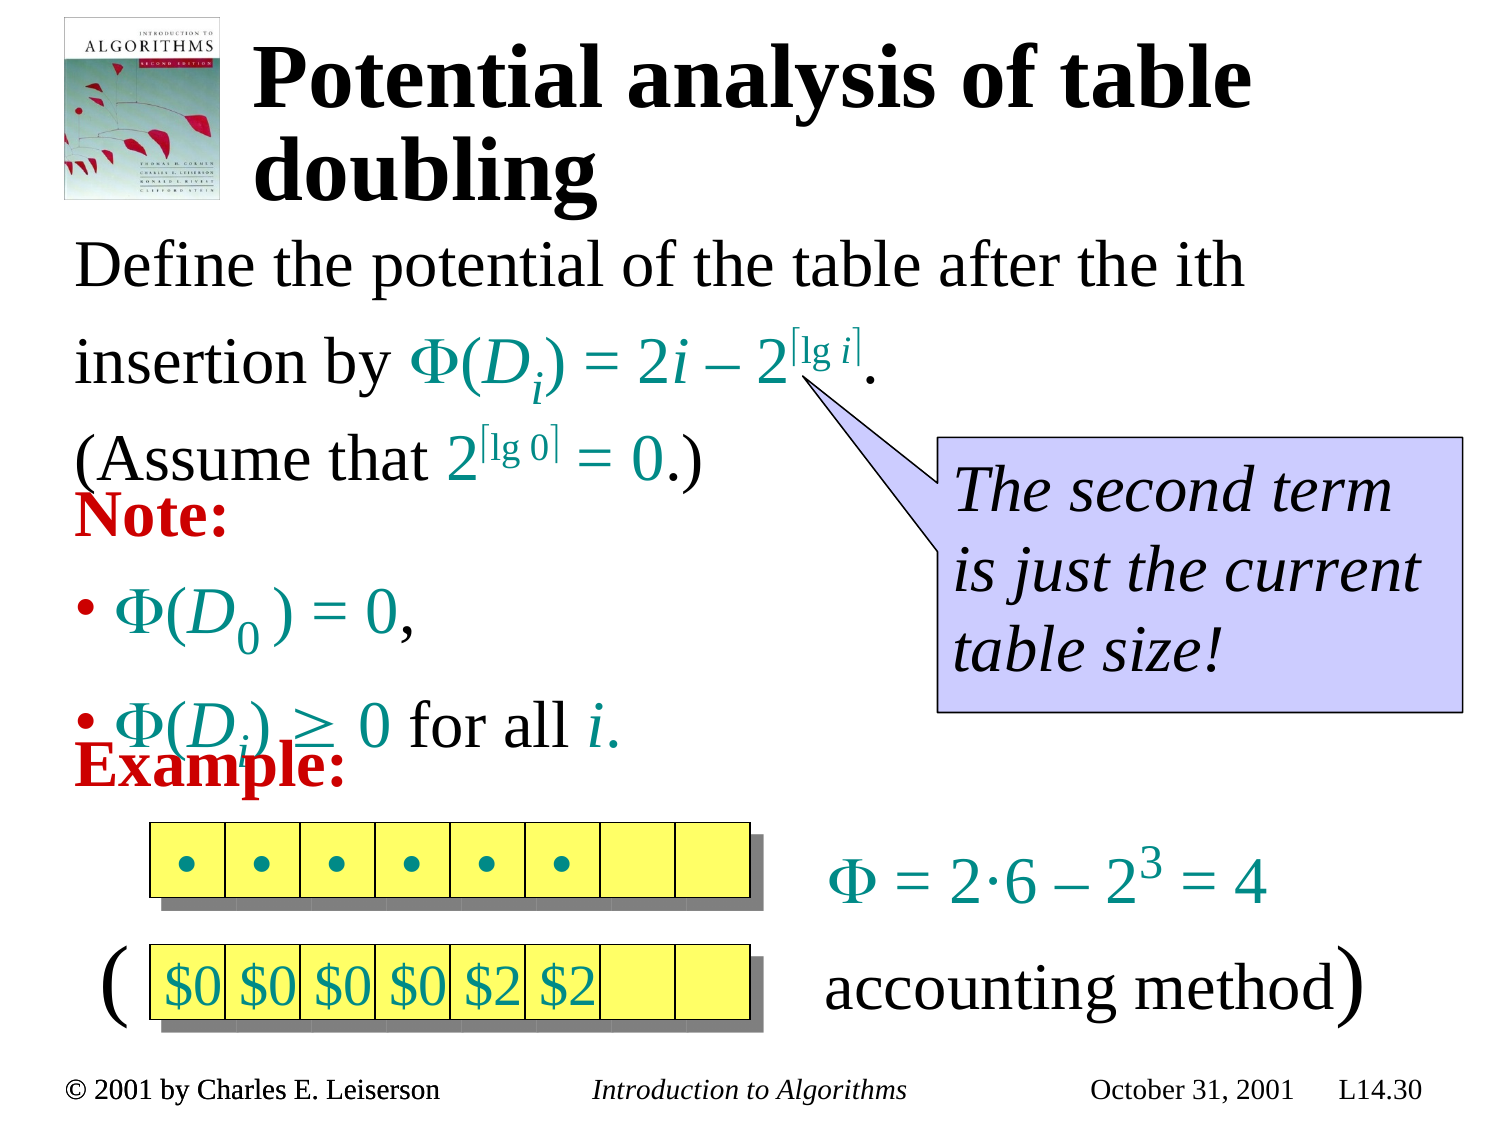

# Potential analysis of table doubling
Define the potential of the table after the ith insertion by (Di) = 2i – 2lg i.
(Assume that 2lg 0 = 0.)
The second term
is just the current
table size!
Note:
 (D0 ) = 0,
 (Di)  0 for all i.
Example:
 = 2·6 – 23 = 4
•
•
•
•
•
•
(
accounting method)
$0
$0
$0
$0
$2
$2
Introduction to Algorithms
October 31, 2001 L14.